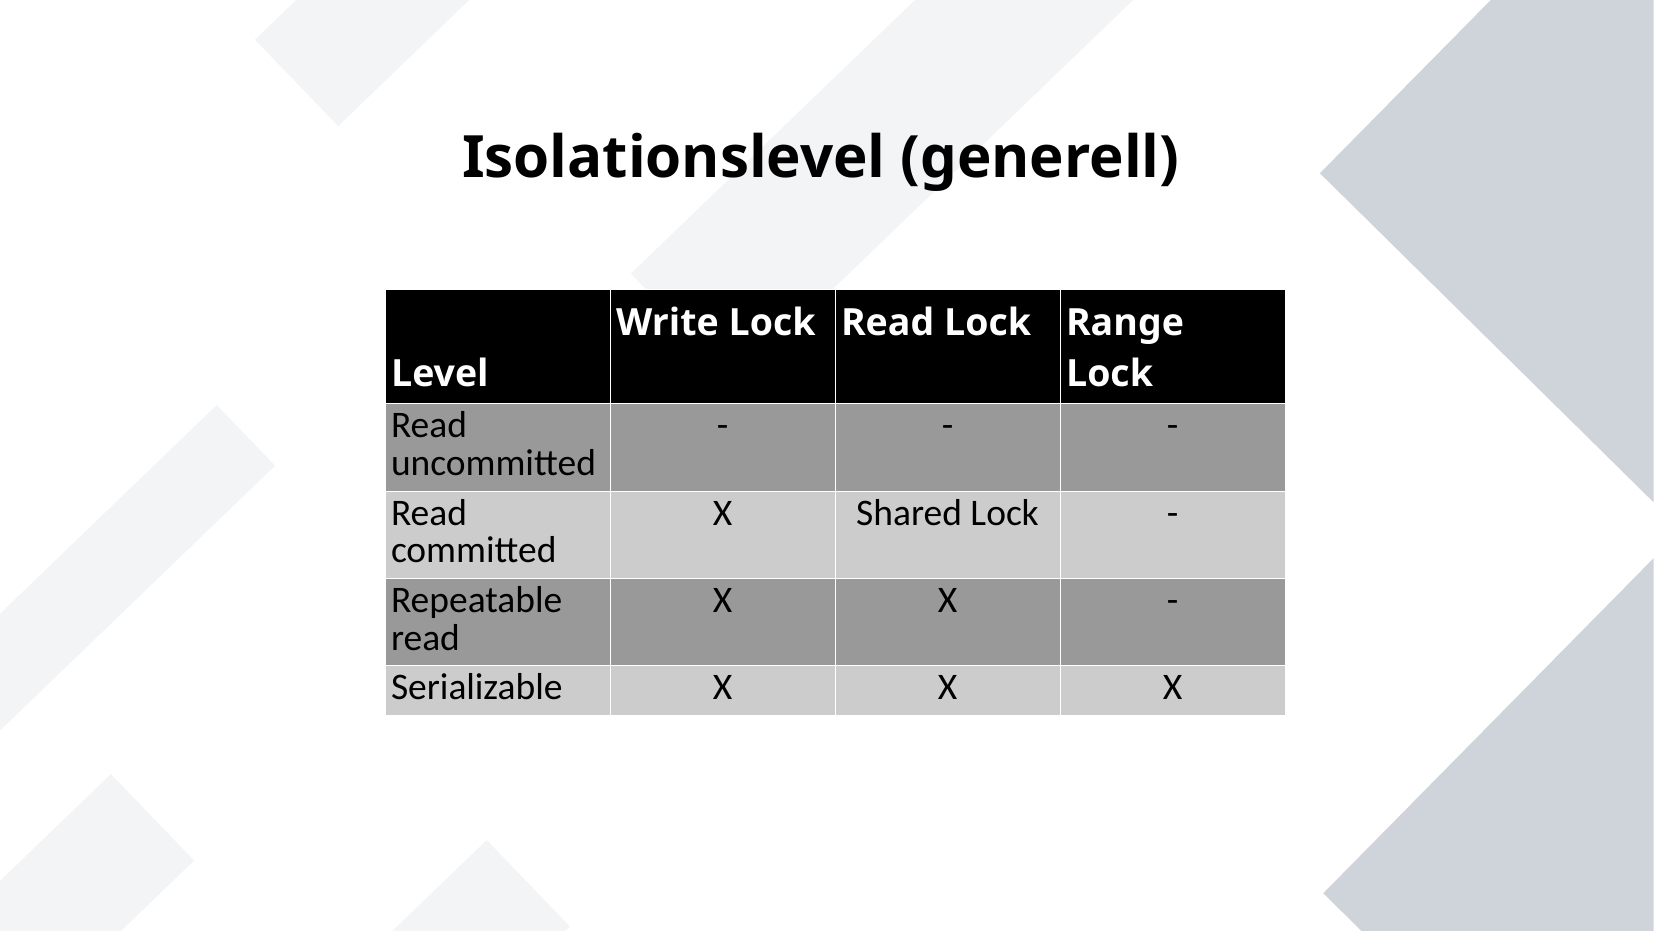

# Isolationslevel (generell)
| Level | Write Lock | Read Lock | Range Lock |
| --- | --- | --- | --- |
| Read uncommitted | - | - | - |
| Read committed | X | Shared Lock | - |
| Repeatable read | X | X | - |
| Serializable | X | X | X |